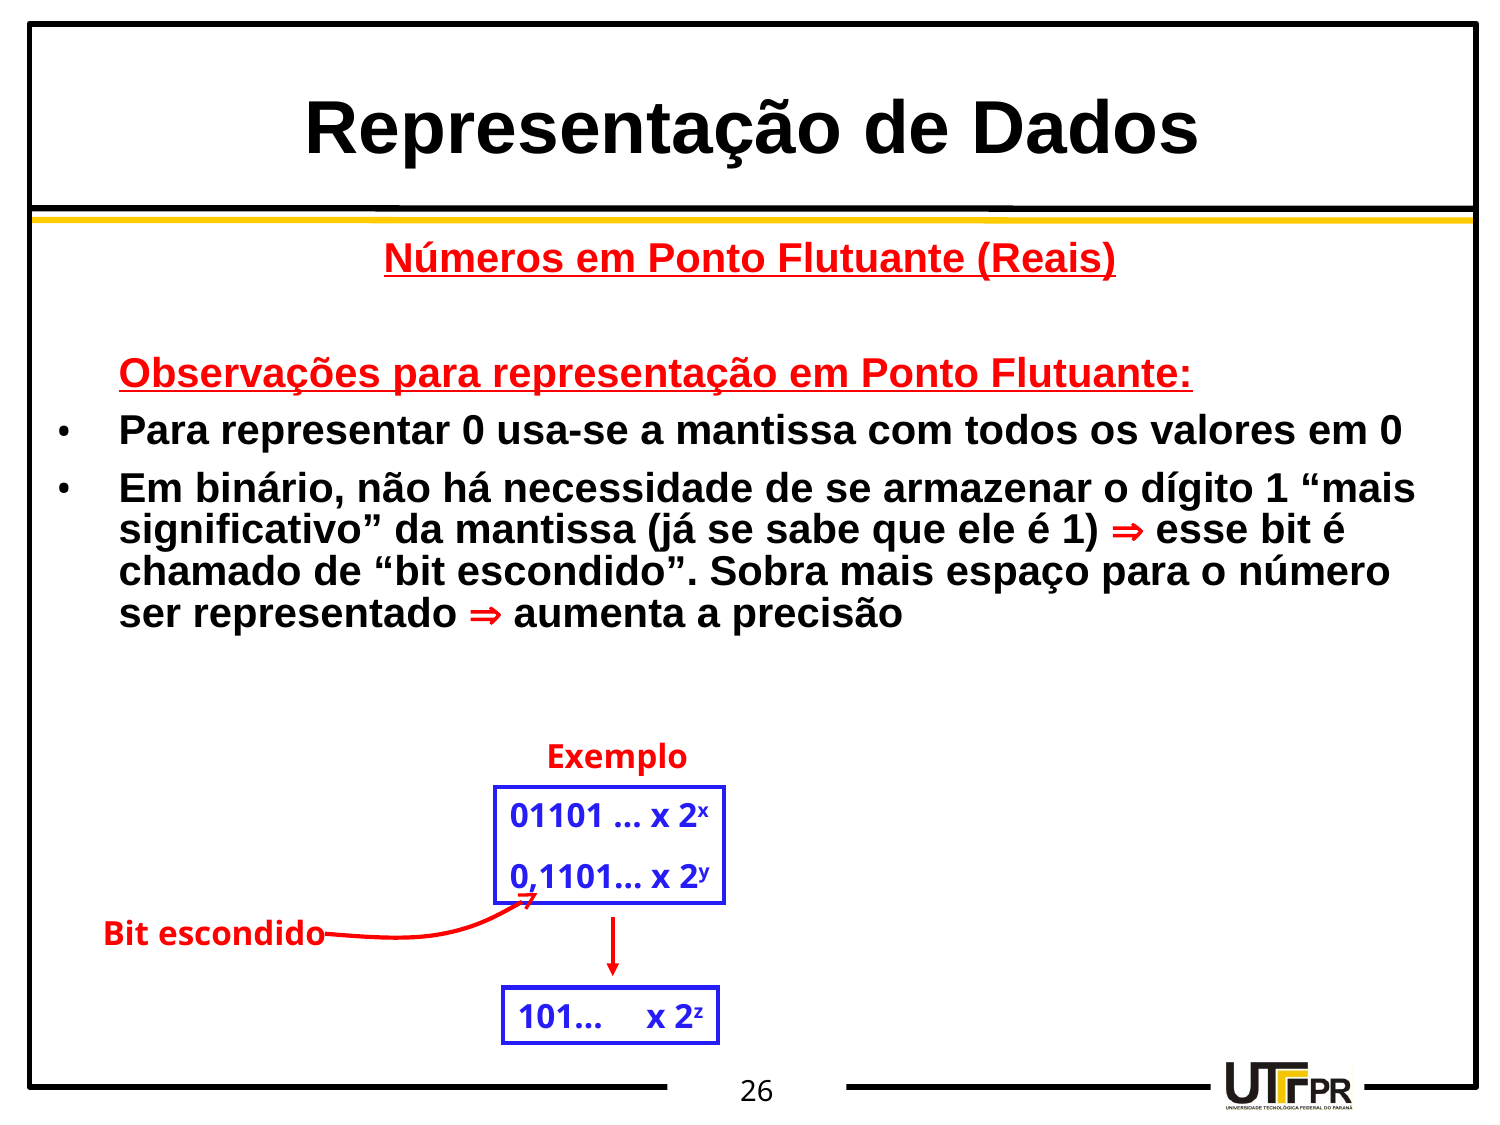

Representação de Dados
# Números em Ponto Flutuante (Reais)
	Observações para representação em Ponto Flutuante:
Para representar 0 usa-se a mantissa com todos os valores em 0
Em binário, não há necessidade de se armazenar o dígito 1 “mais significativo” da mantissa (já se sabe que ele é 1)  esse bit é chamado de “bit escondido”. Sobra mais espaço para o número ser representado  aumenta a precisão
Exemplo
01101 ... x 2x
0,1101... x 2y
Bit escondido
101... x 2z